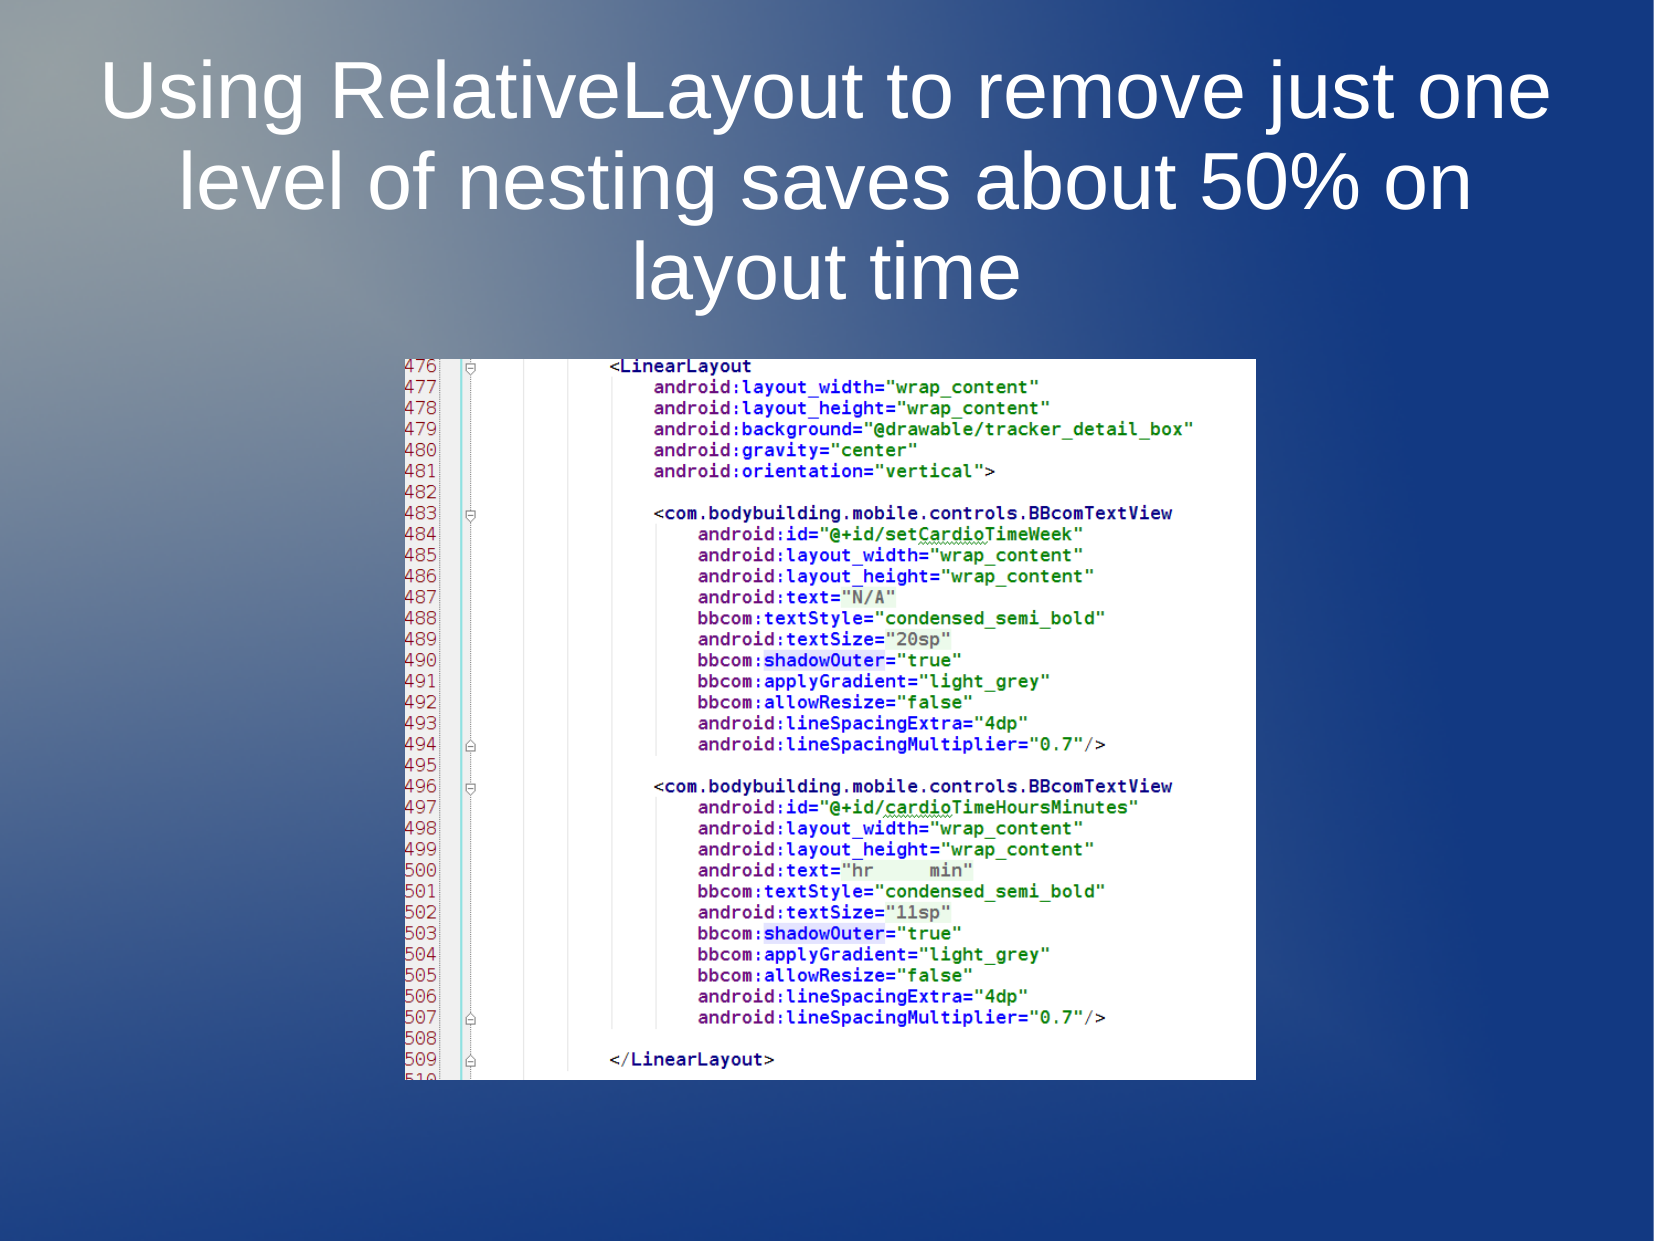

# Using RelativeLayout to remove just one level of nesting saves about 50% on layout time